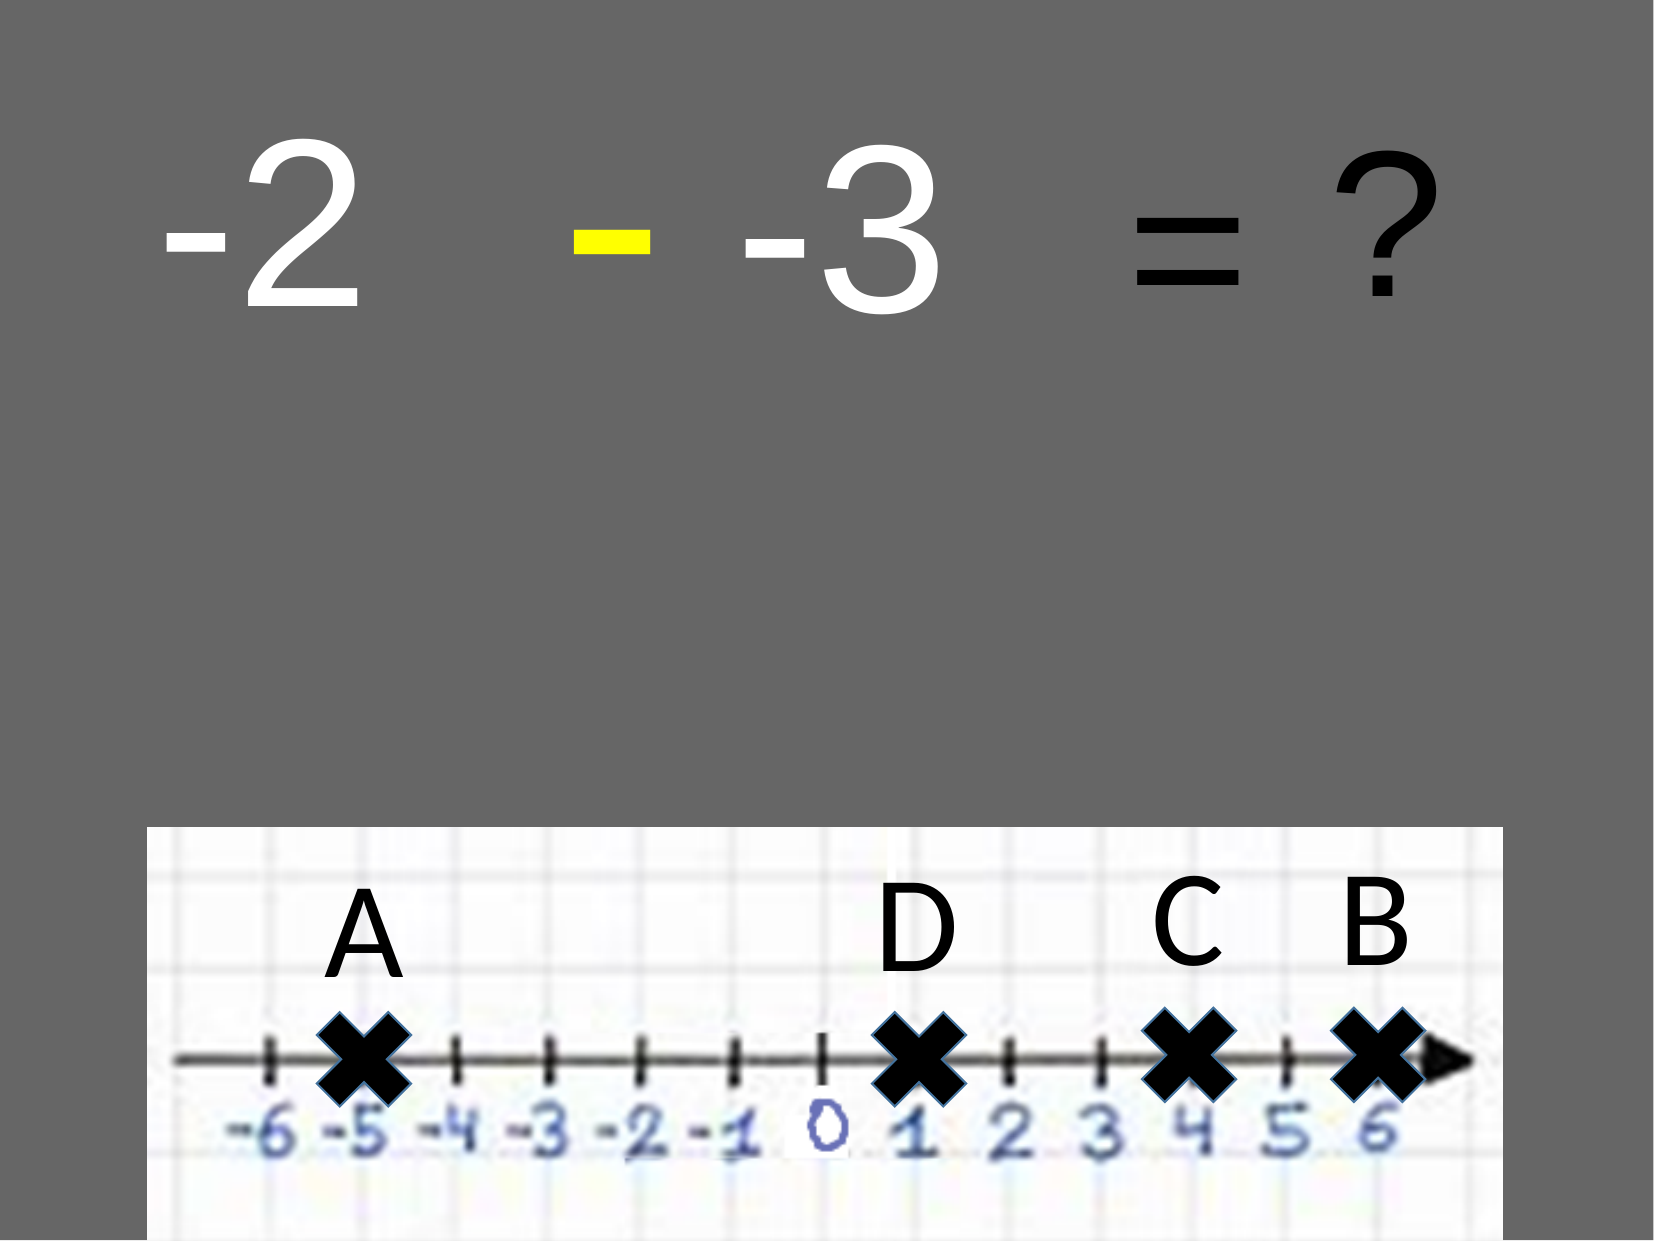

-
-2
-3
?
=
C
B
D
A